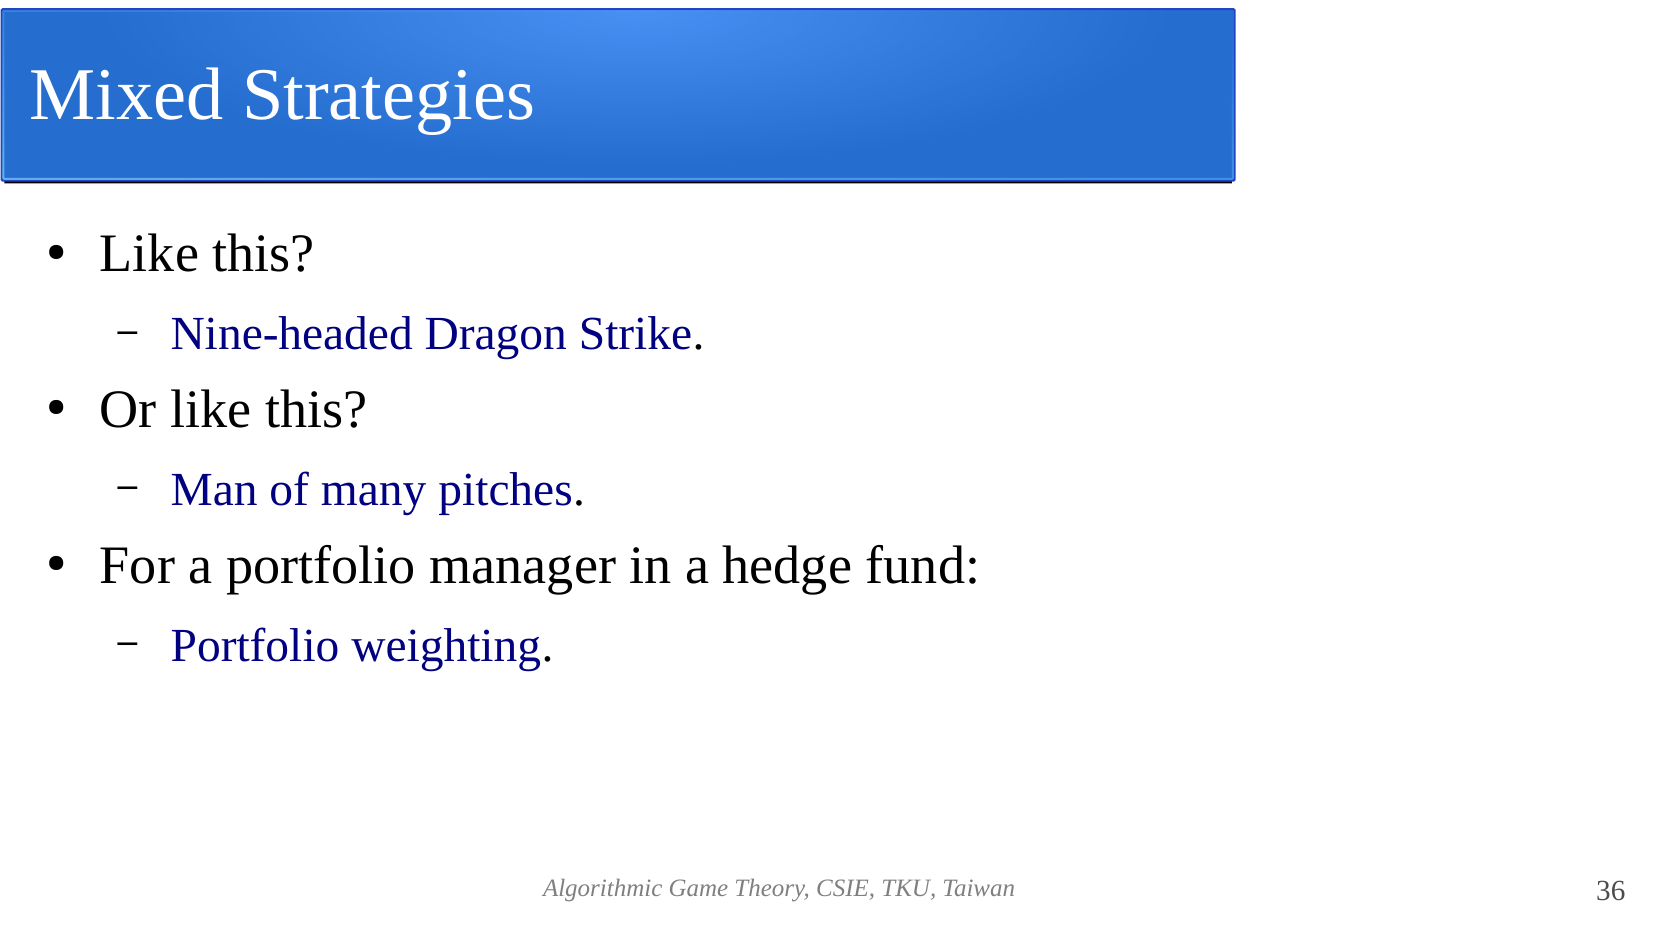

# Mixed Strategies
Like this?
Nine-headed Dragon Strike.
Or like this?
Man of many pitches.
For a portfolio manager in a hedge fund:
Portfolio weighting.
Algorithmic Game Theory, CSIE, TKU, Taiwan
36